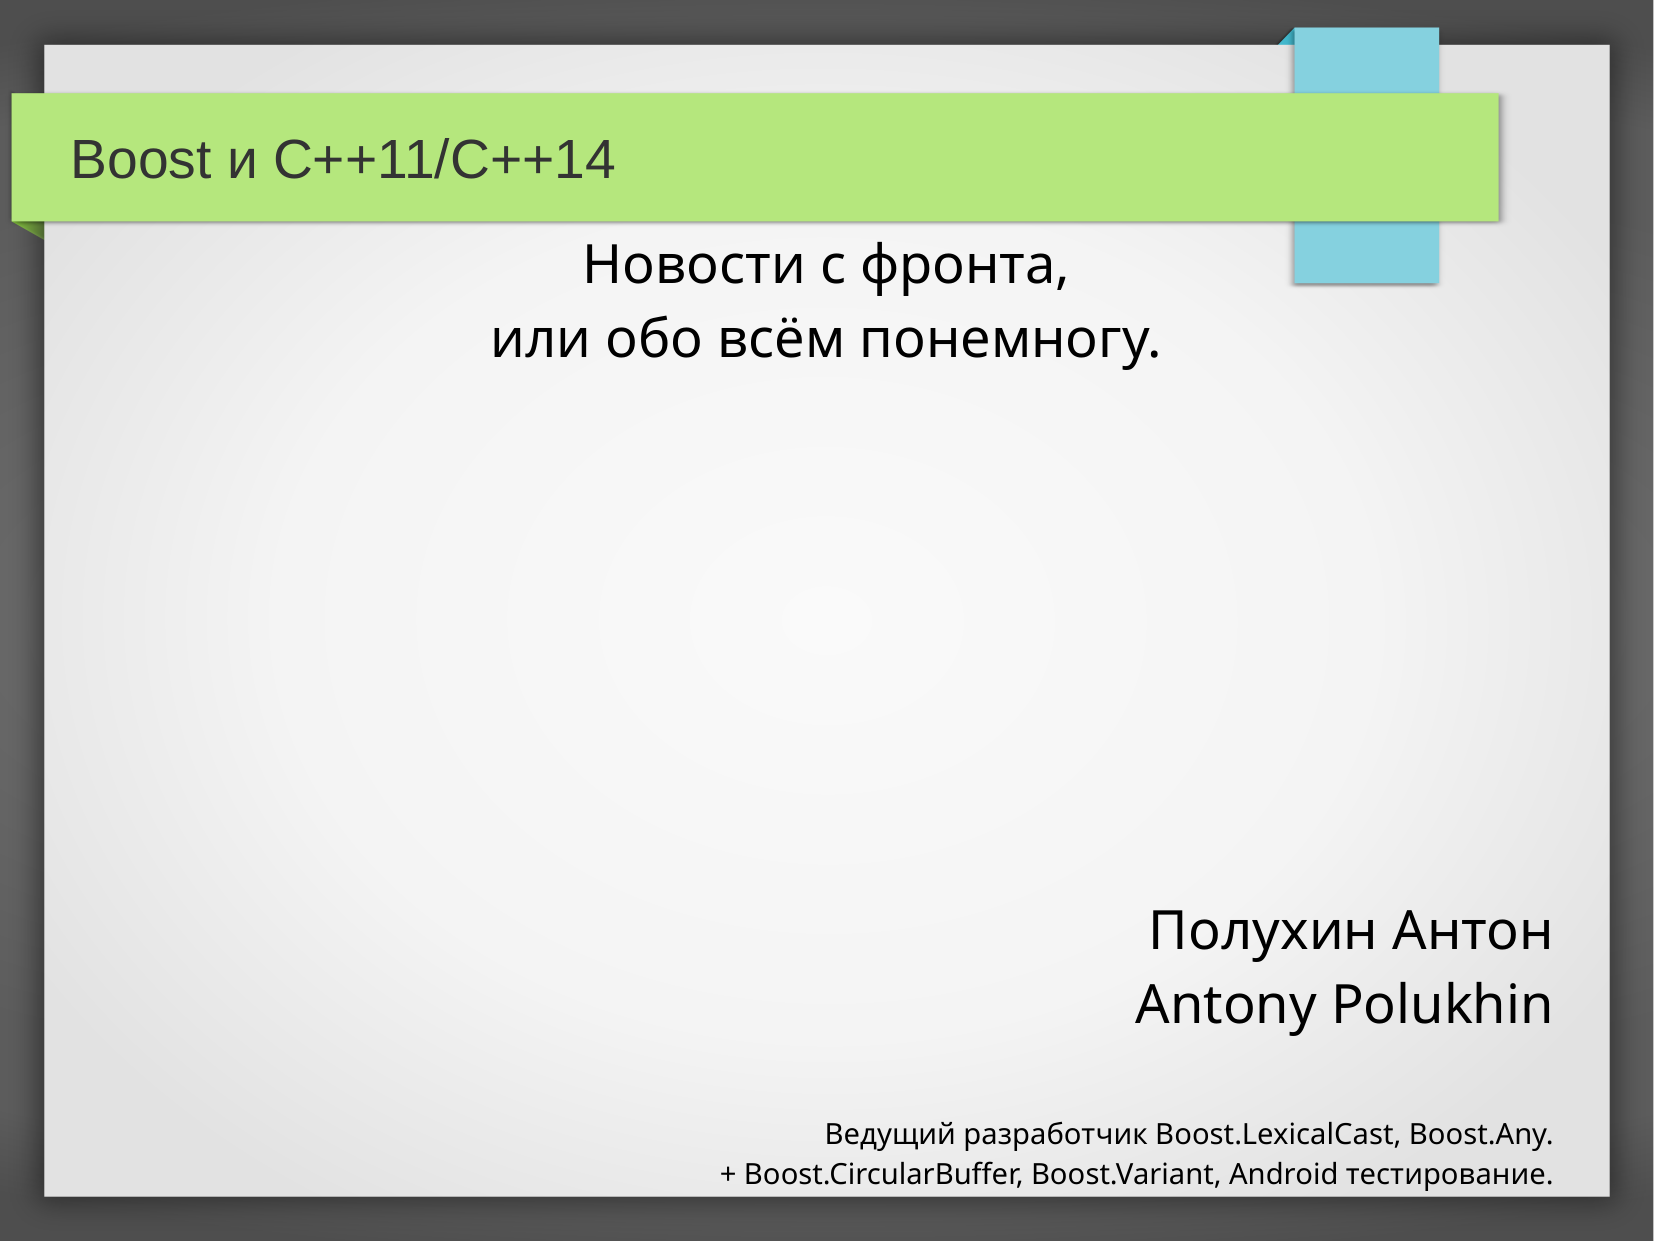

# Boost и C++11/C++14
Новости с фронта,
или обо всём понемногу.
Полухин Антон
Antony Polukhin
Ведущий разработчик Boost.LexicalCast, Boost.Any.
+ Boost.CircularBuffer, Boost.Variant, Android тестирование.